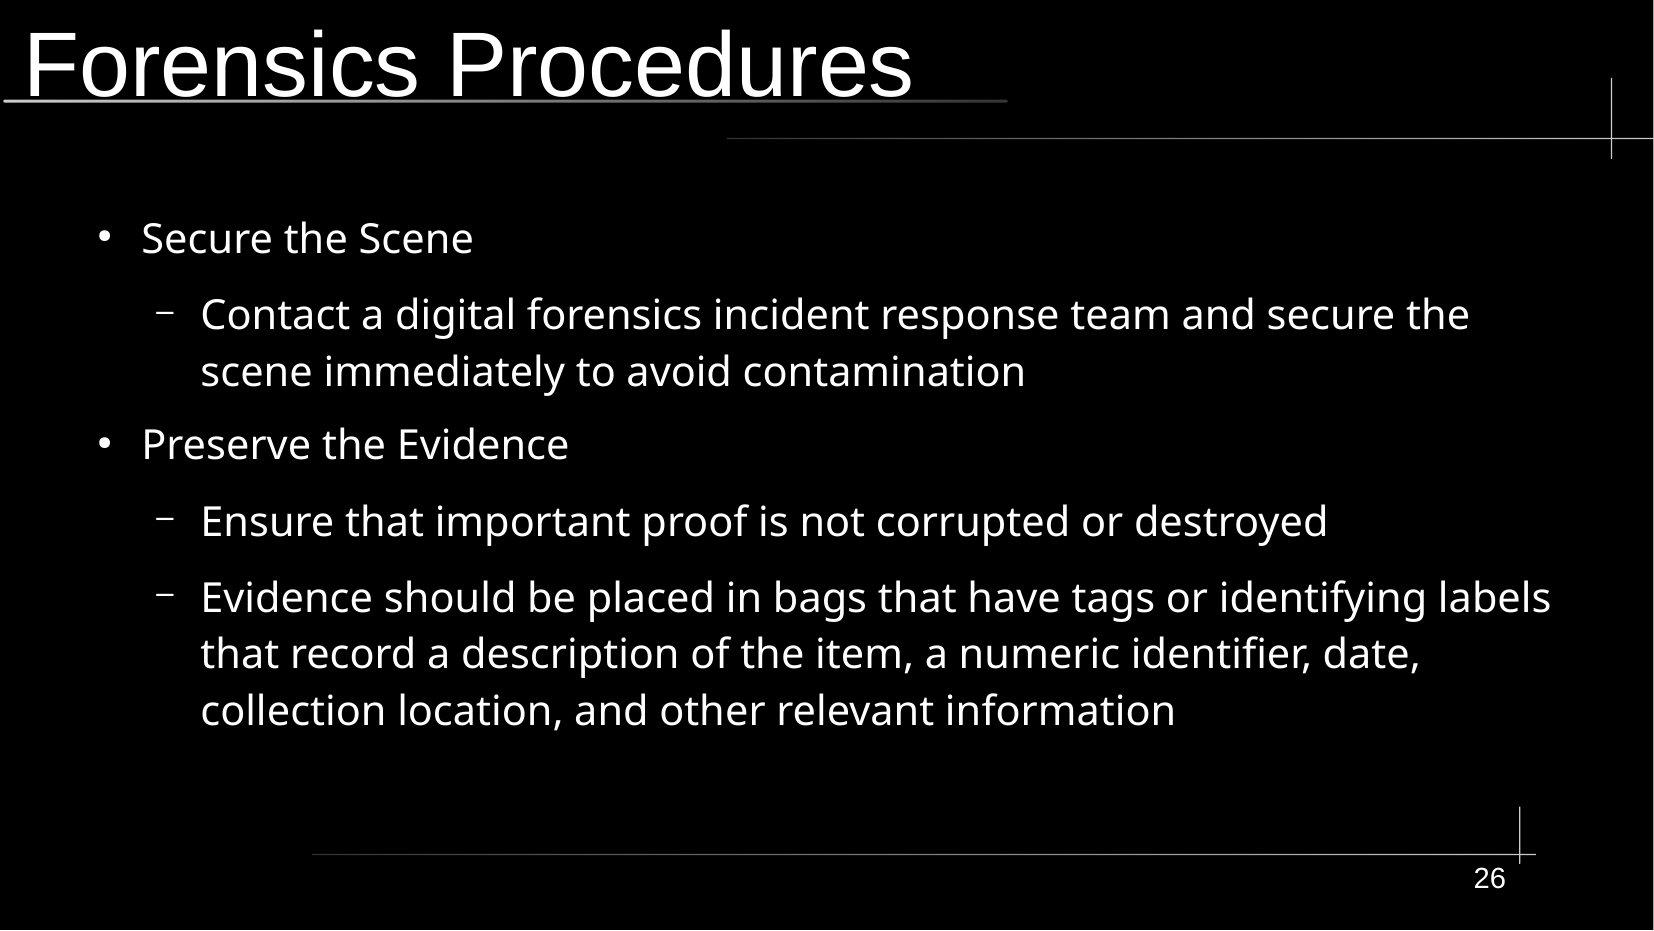

# Forensics Procedures
Secure the Scene
Contact a digital forensics incident response team and secure the scene immediately to avoid contamination
Preserve the Evidence
Ensure that important proof is not corrupted or destroyed
Evidence should be placed in bags that have tags or identifying labels that record a description of the item, a numeric identifier, date, collection location, and other relevant information
26